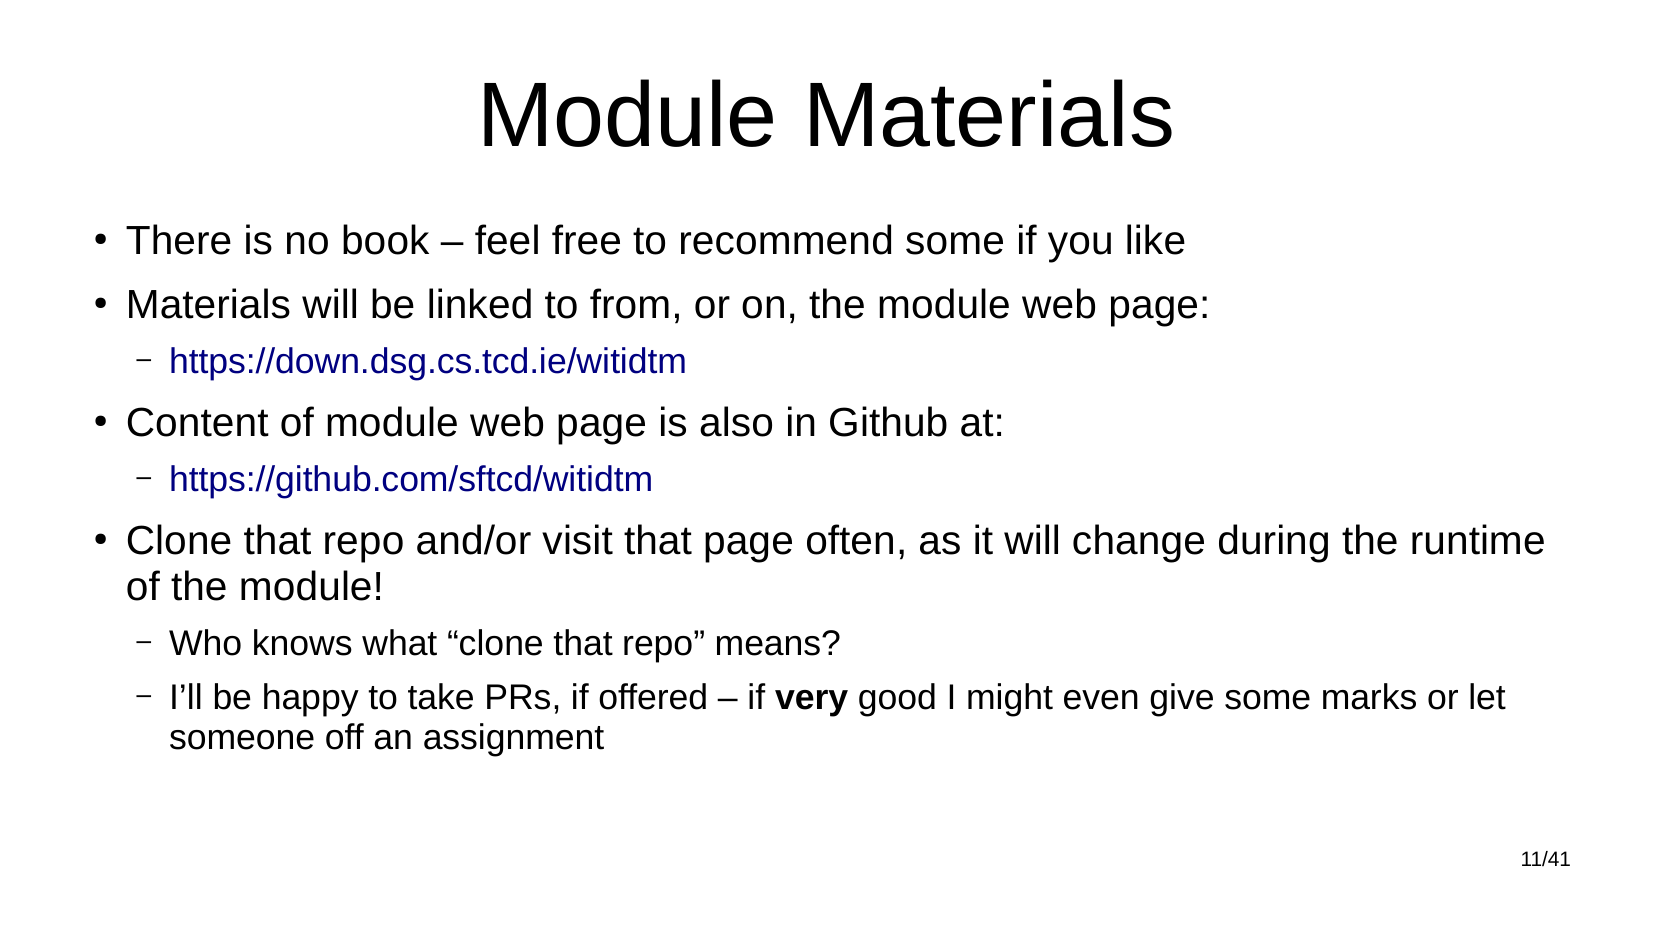

# Module Materials
There is no book – feel free to recommend some if you like
Materials will be linked to from, or on, the module web page:
https://down.dsg.cs.tcd.ie/witidtm
Content of module web page is also in Github at:
https://github.com/sftcd/witidtm
Clone that repo and/or visit that page often, as it will change during the runtime of the module!
Who knows what “clone that repo” means?
I’ll be happy to take PRs, if offered – if very good I might even give some marks or let someone off an assignment
11